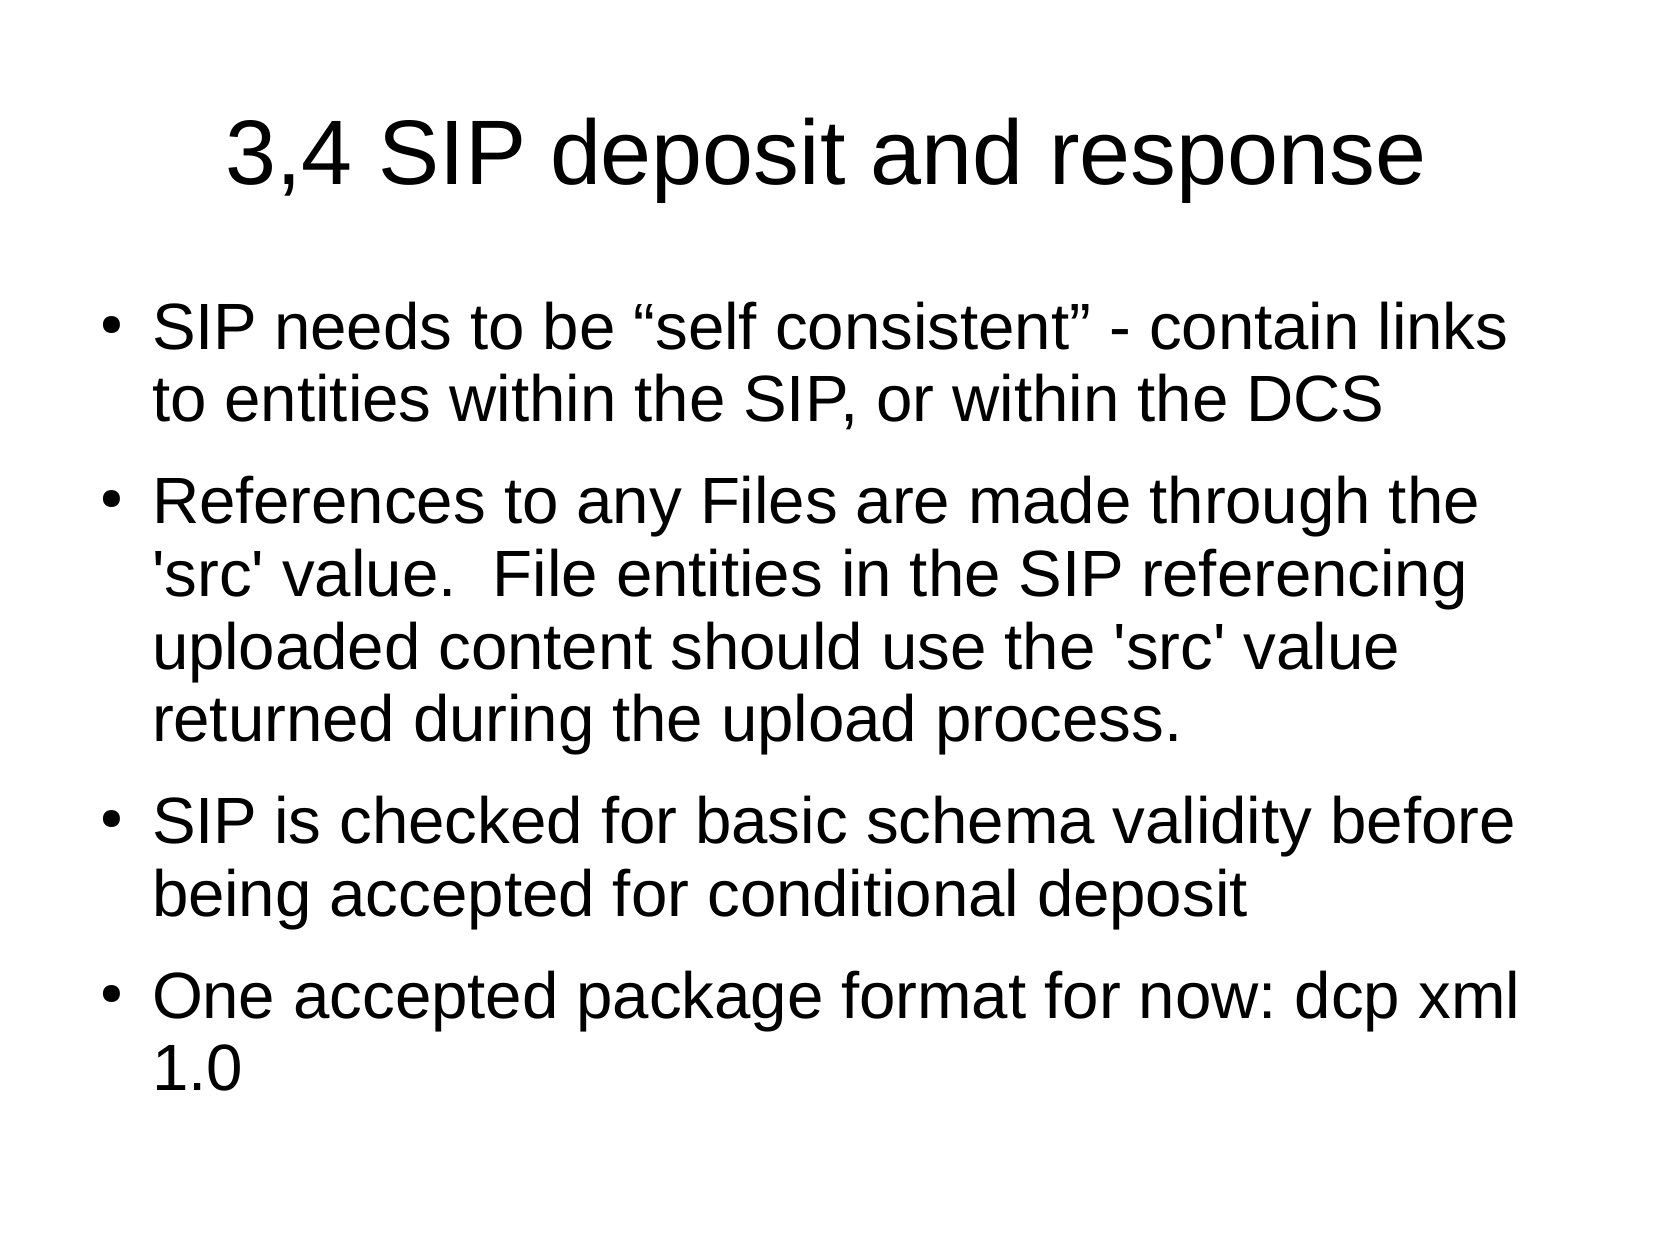

# 3,4 SIP deposit and response
SIP needs to be “self consistent” - contain links to entities within the SIP, or within the DCS
References to any Files are made through the 'src' value. File entities in the SIP referencing uploaded content should use the 'src' value returned during the upload process.
SIP is checked for basic schema validity before being accepted for conditional deposit
One accepted package format for now: dcp xml 1.0